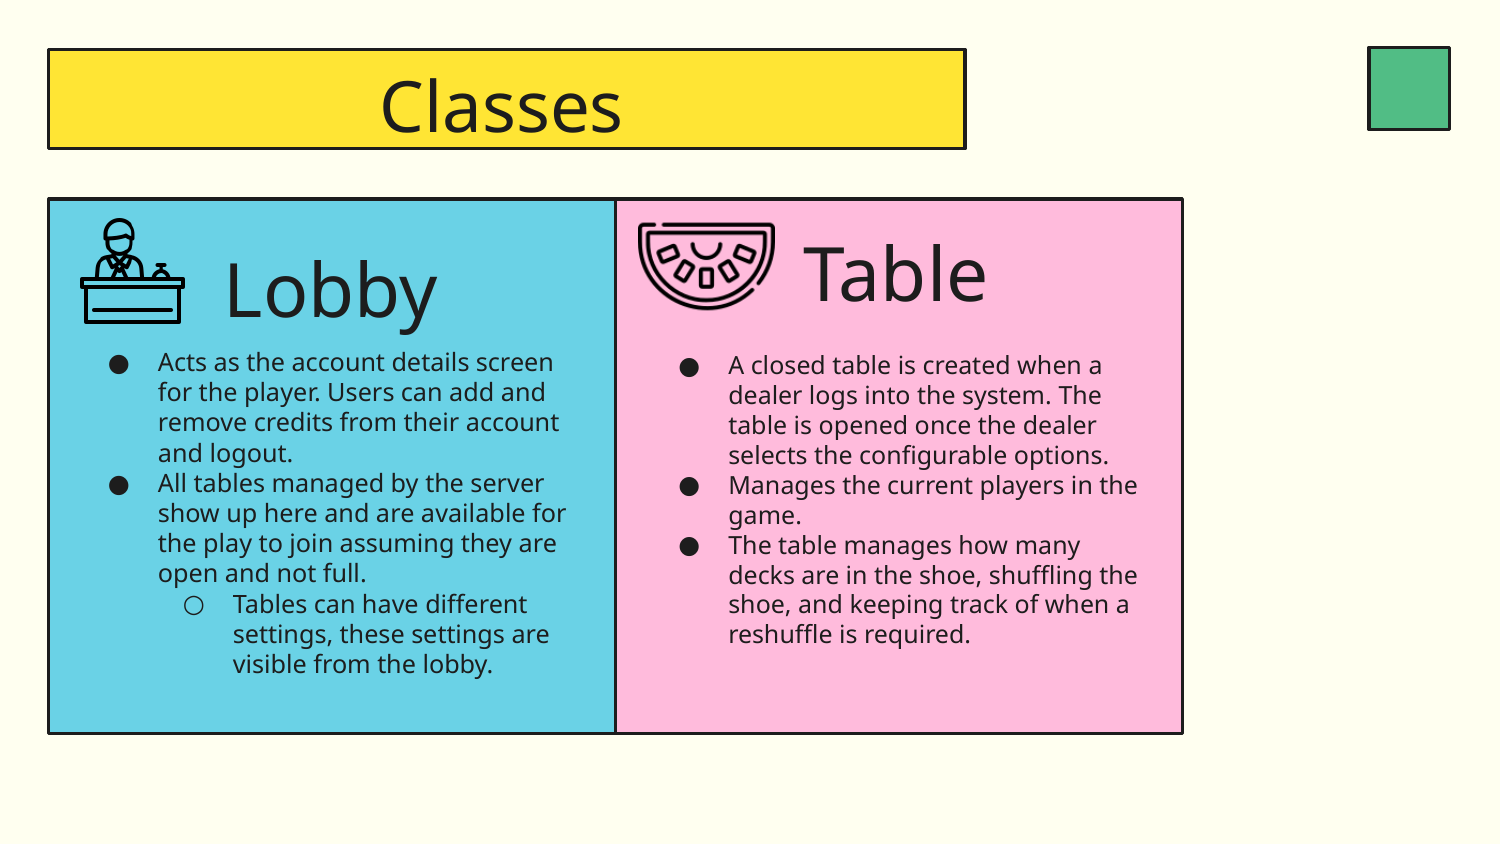

# Classes
Table
Lobby
Acts as the account details screen for the player. Users can add and remove credits from their account and logout.
All tables managed by the server show up here and are available for the play to join assuming they are open and not full.
Tables can have different settings, these settings are visible from the lobby.
A closed table is created when a dealer logs into the system. The table is opened once the dealer selects the configurable options.
Manages the current players in the game.
The table manages how many decks are in the shoe, shuffling the shoe, and keeping track of when a reshuffle is required.